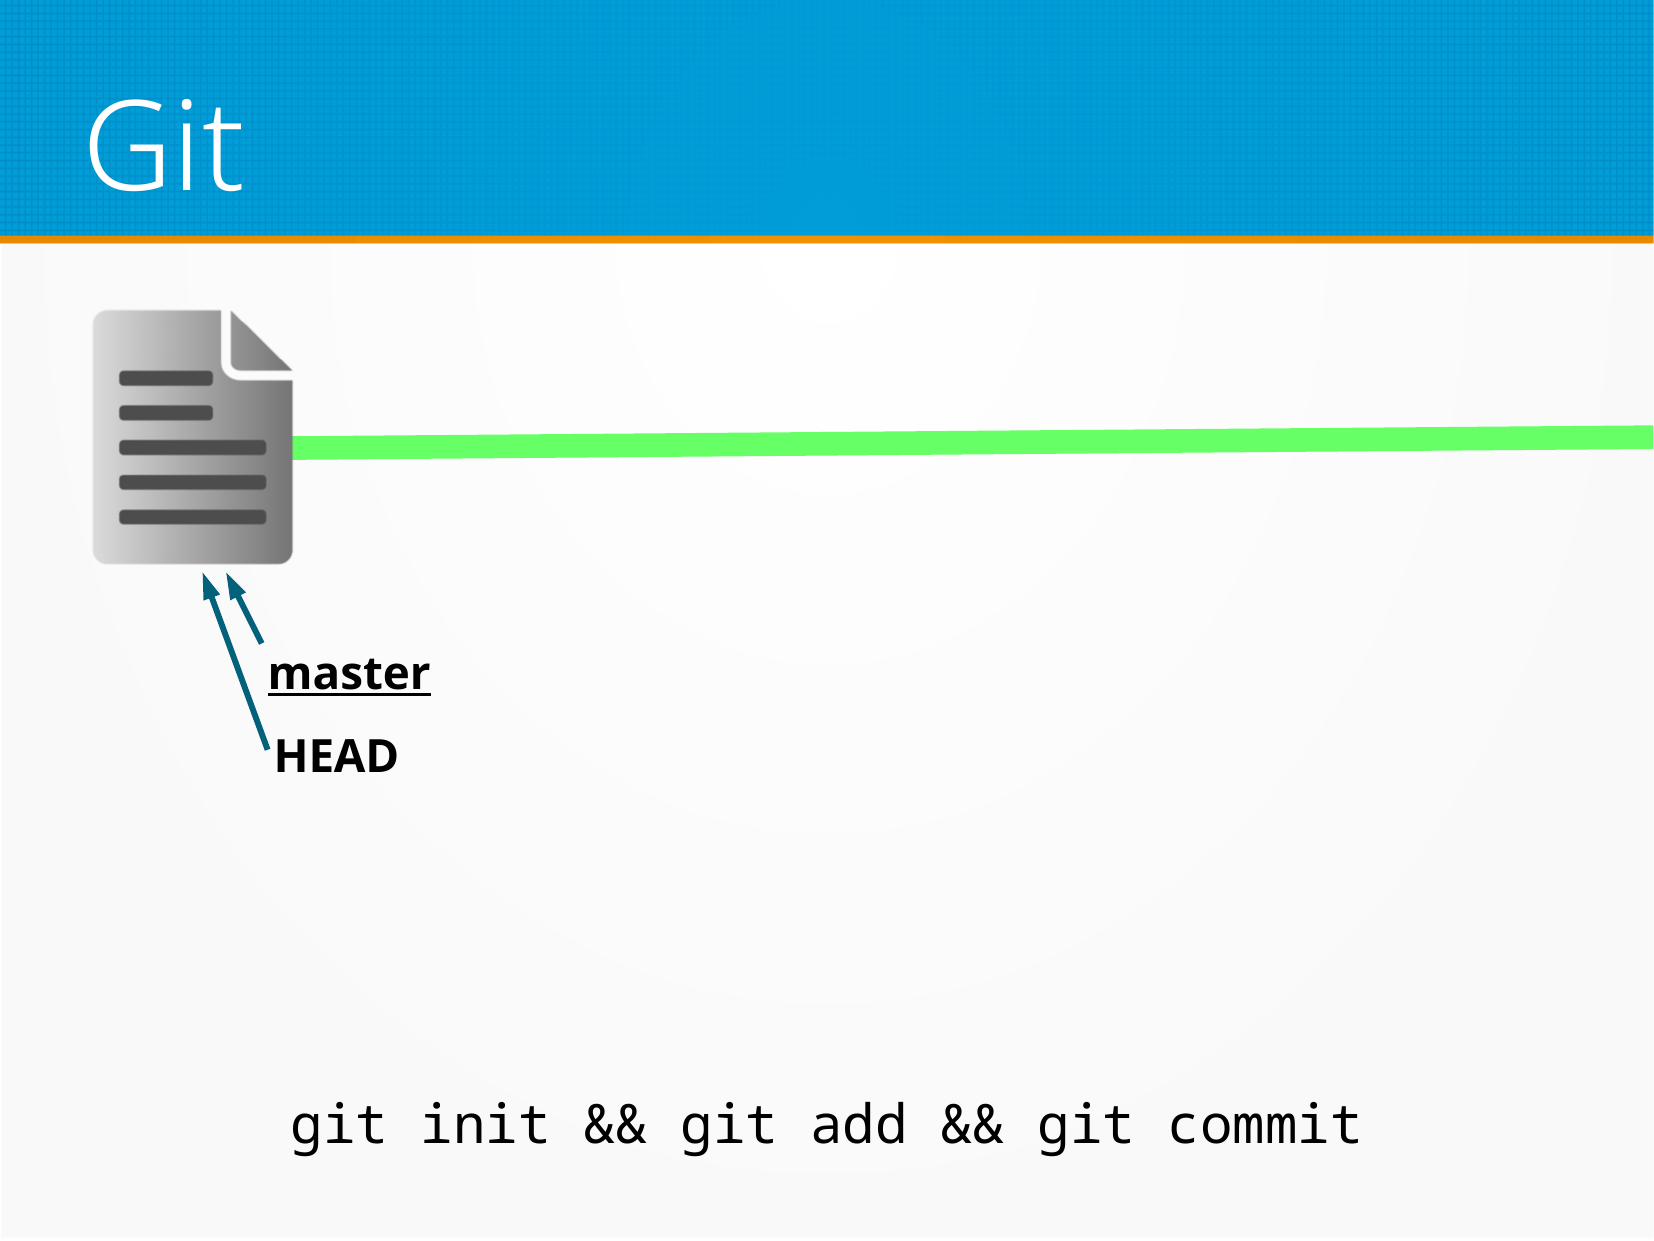

# Git
master
HEAD
git init && git add && git commit